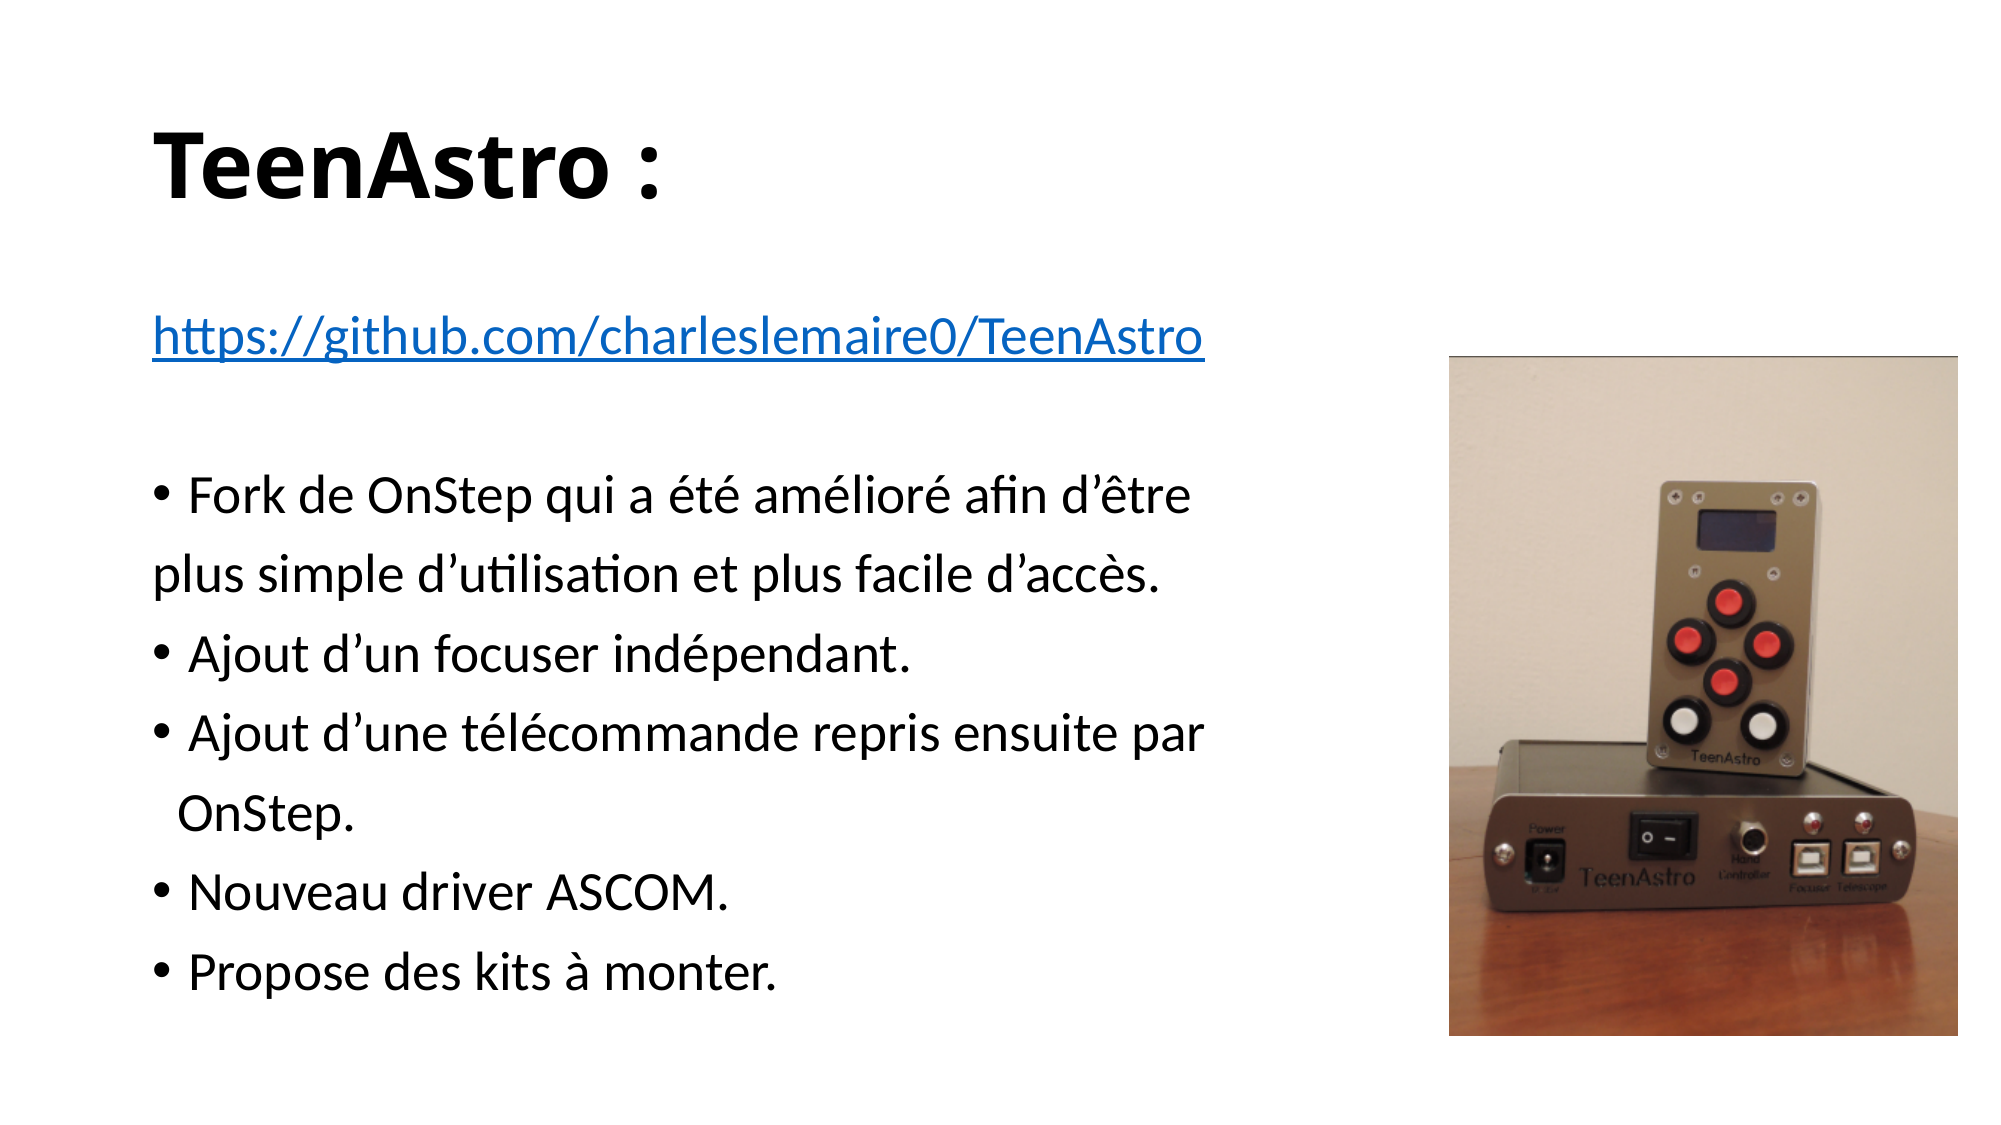

# TeenAstro :
https://github.com/charleslemaire0/TeenAstro
Fork de OnStep qui a été amélioré afin d’être
plus simple d’utilisation et plus facile d’accès.
Ajout d’un focuser indépendant.
Ajout d’une télécommande repris ensuite par
 OnStep.
Nouveau driver ASCOM.
Propose des kits à monter.